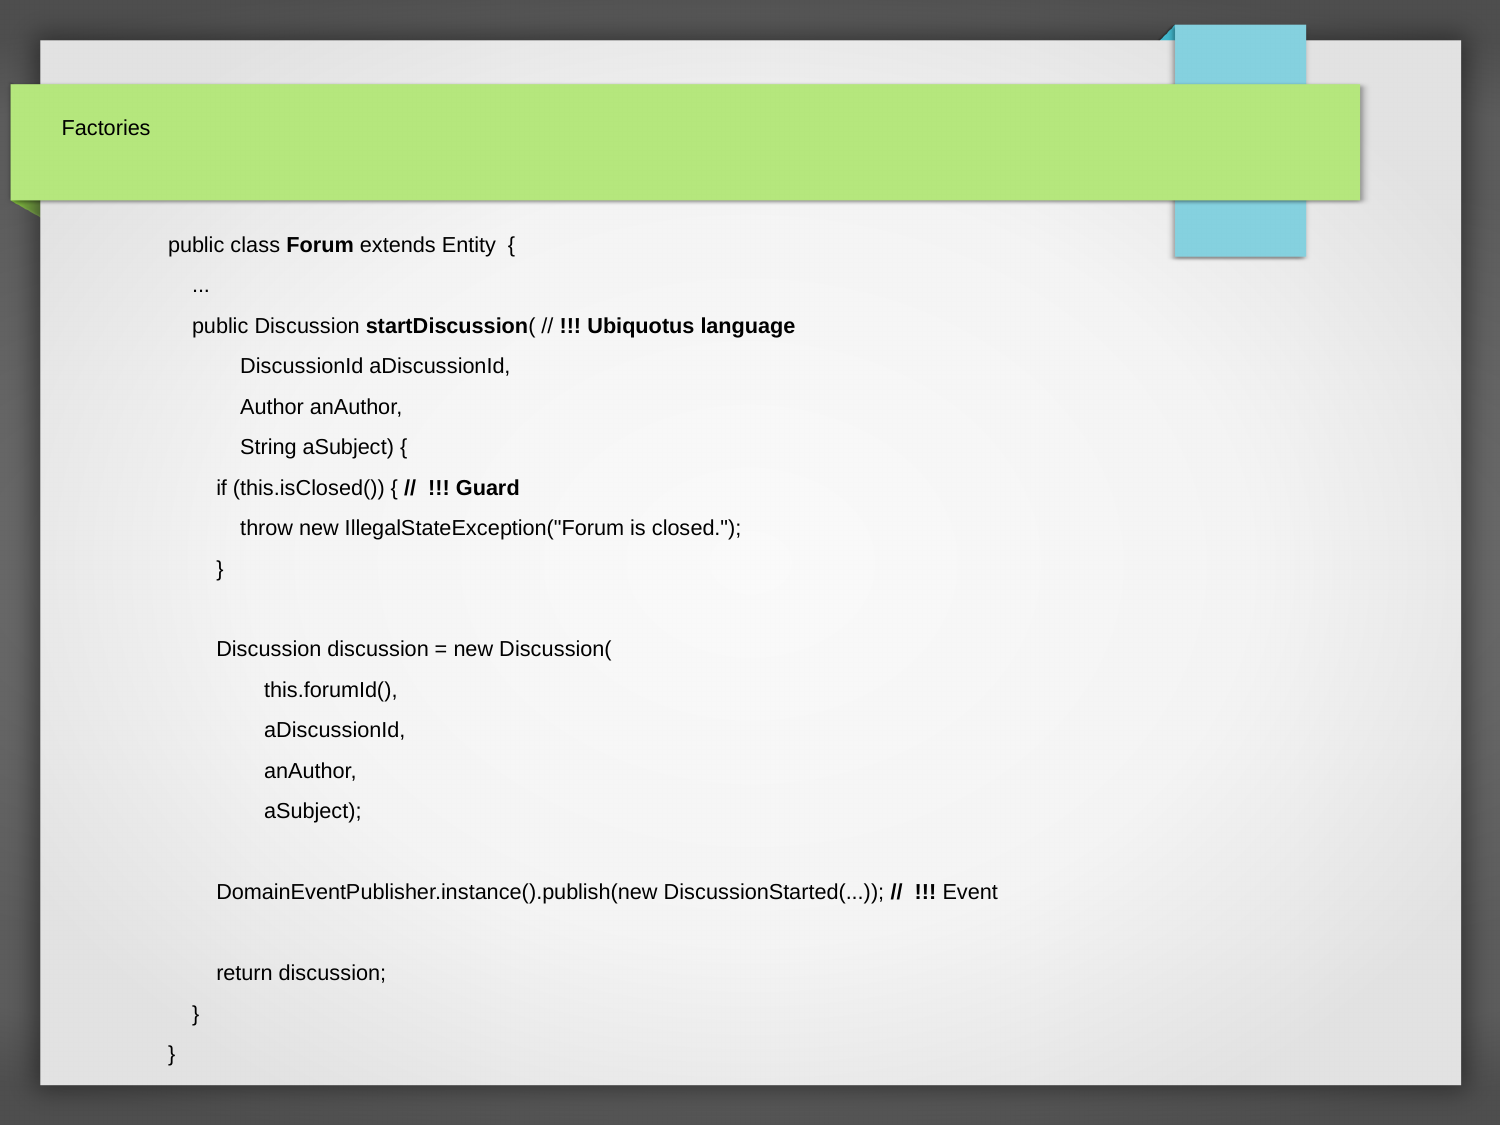

Factories
public class Forum extends Entity {
 ...
 public Discussion startDiscussion( // !!! Ubiquotus language
 DiscussionId aDiscussionId,
 Author anAuthor,
 String aSubject) {
 if (this.isClosed()) { // !!! Guard
 throw new IllegalStateException("Forum is closed.");
 }
 Discussion discussion = new Discussion(
 this.forumId(),
 aDiscussionId,
 anAuthor,
 aSubject);
 DomainEventPublisher.instance().publish(new DiscussionStarted(...)); // !!! Event
 return discussion;
 }
}